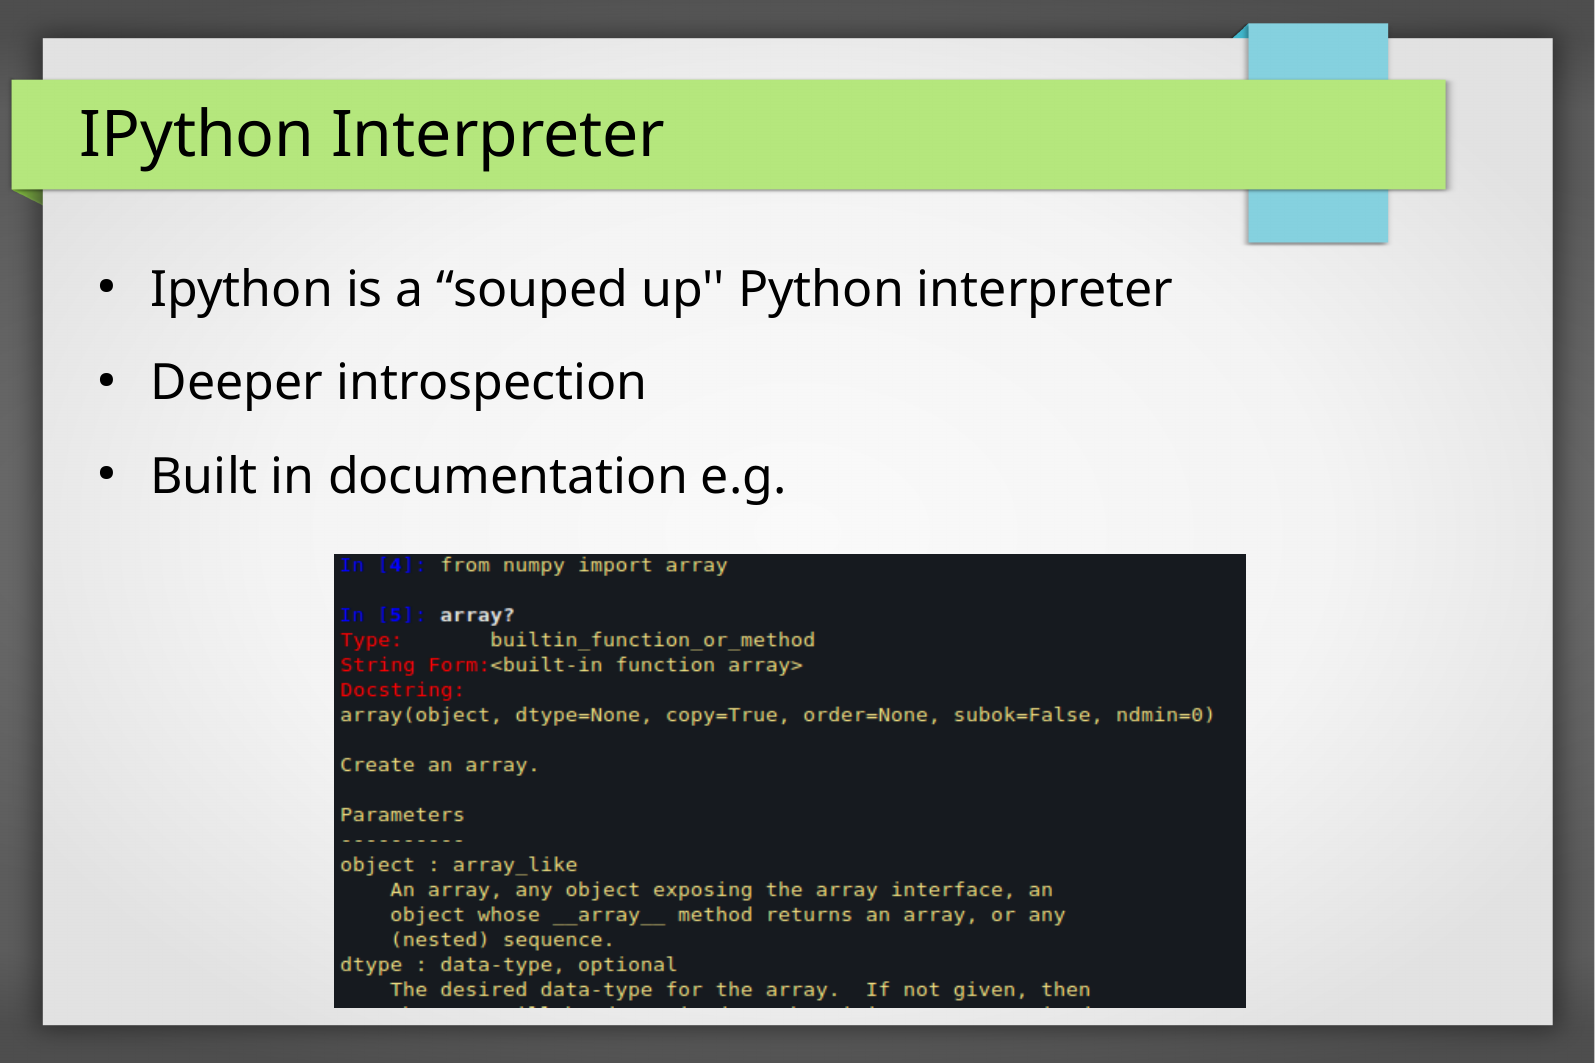

# IPython Interpreter
Ipython is a “souped up'' Python interpreter
Deeper introspection
Built in documentation e.g.